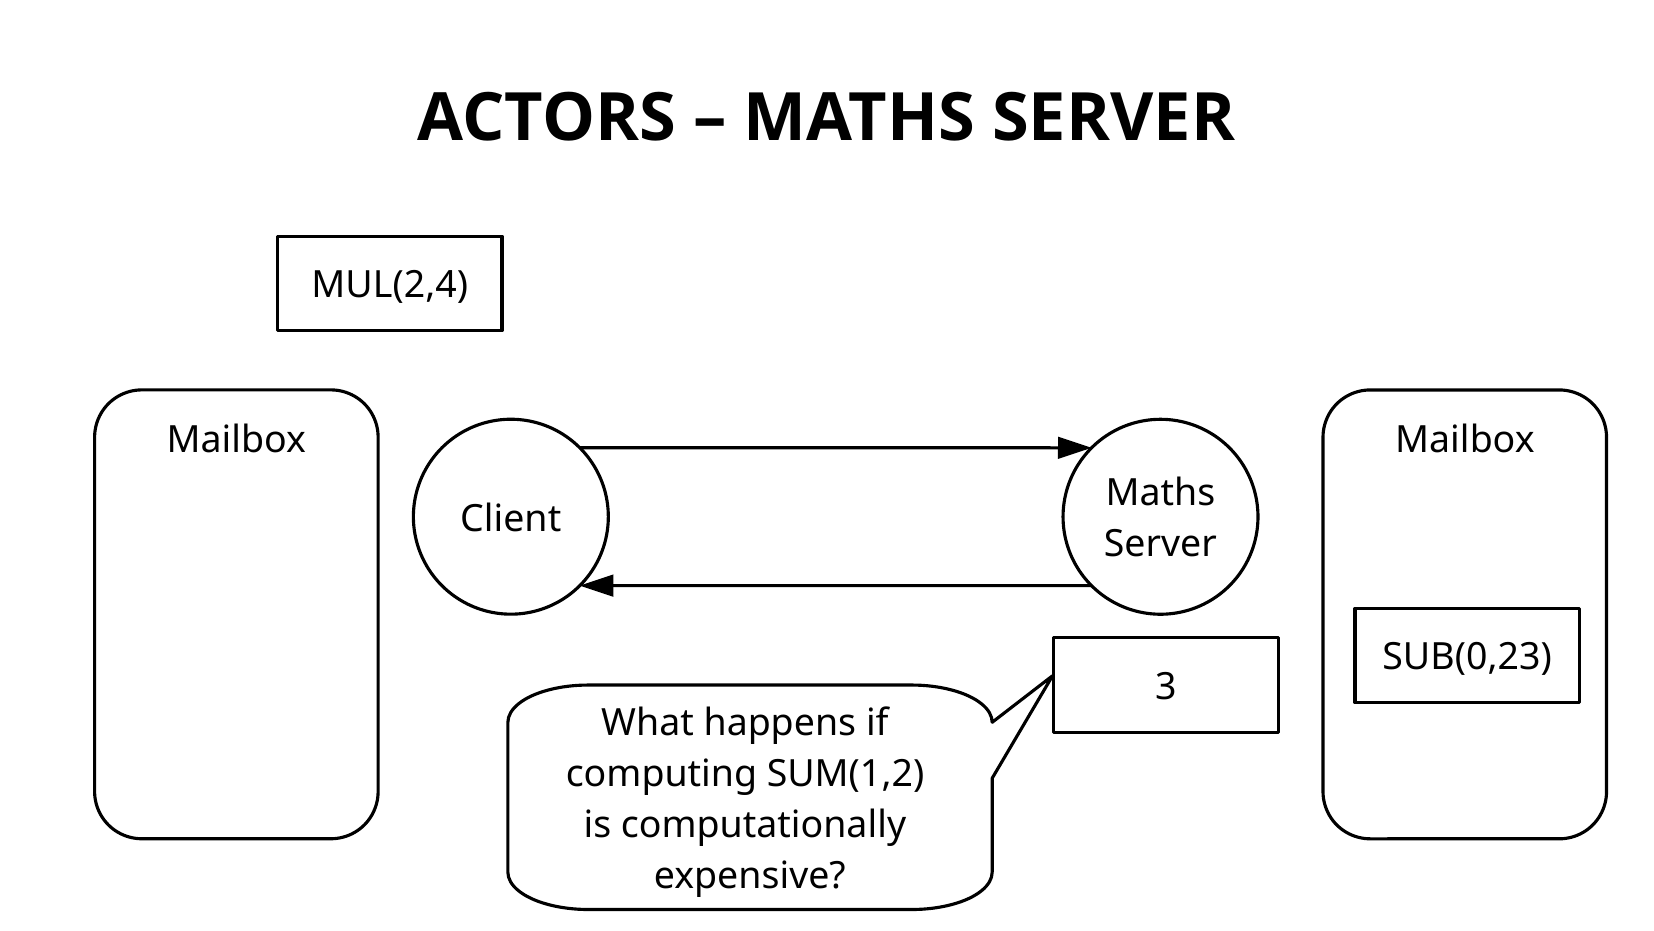

# ACTORS – MATHS SERVER
MUL(2,4)
Mailbox
Mailbox
Client
Maths
Server
SUB(0,23)
3
What happens if
computing SUM(1,2)
is computationally
expensive?